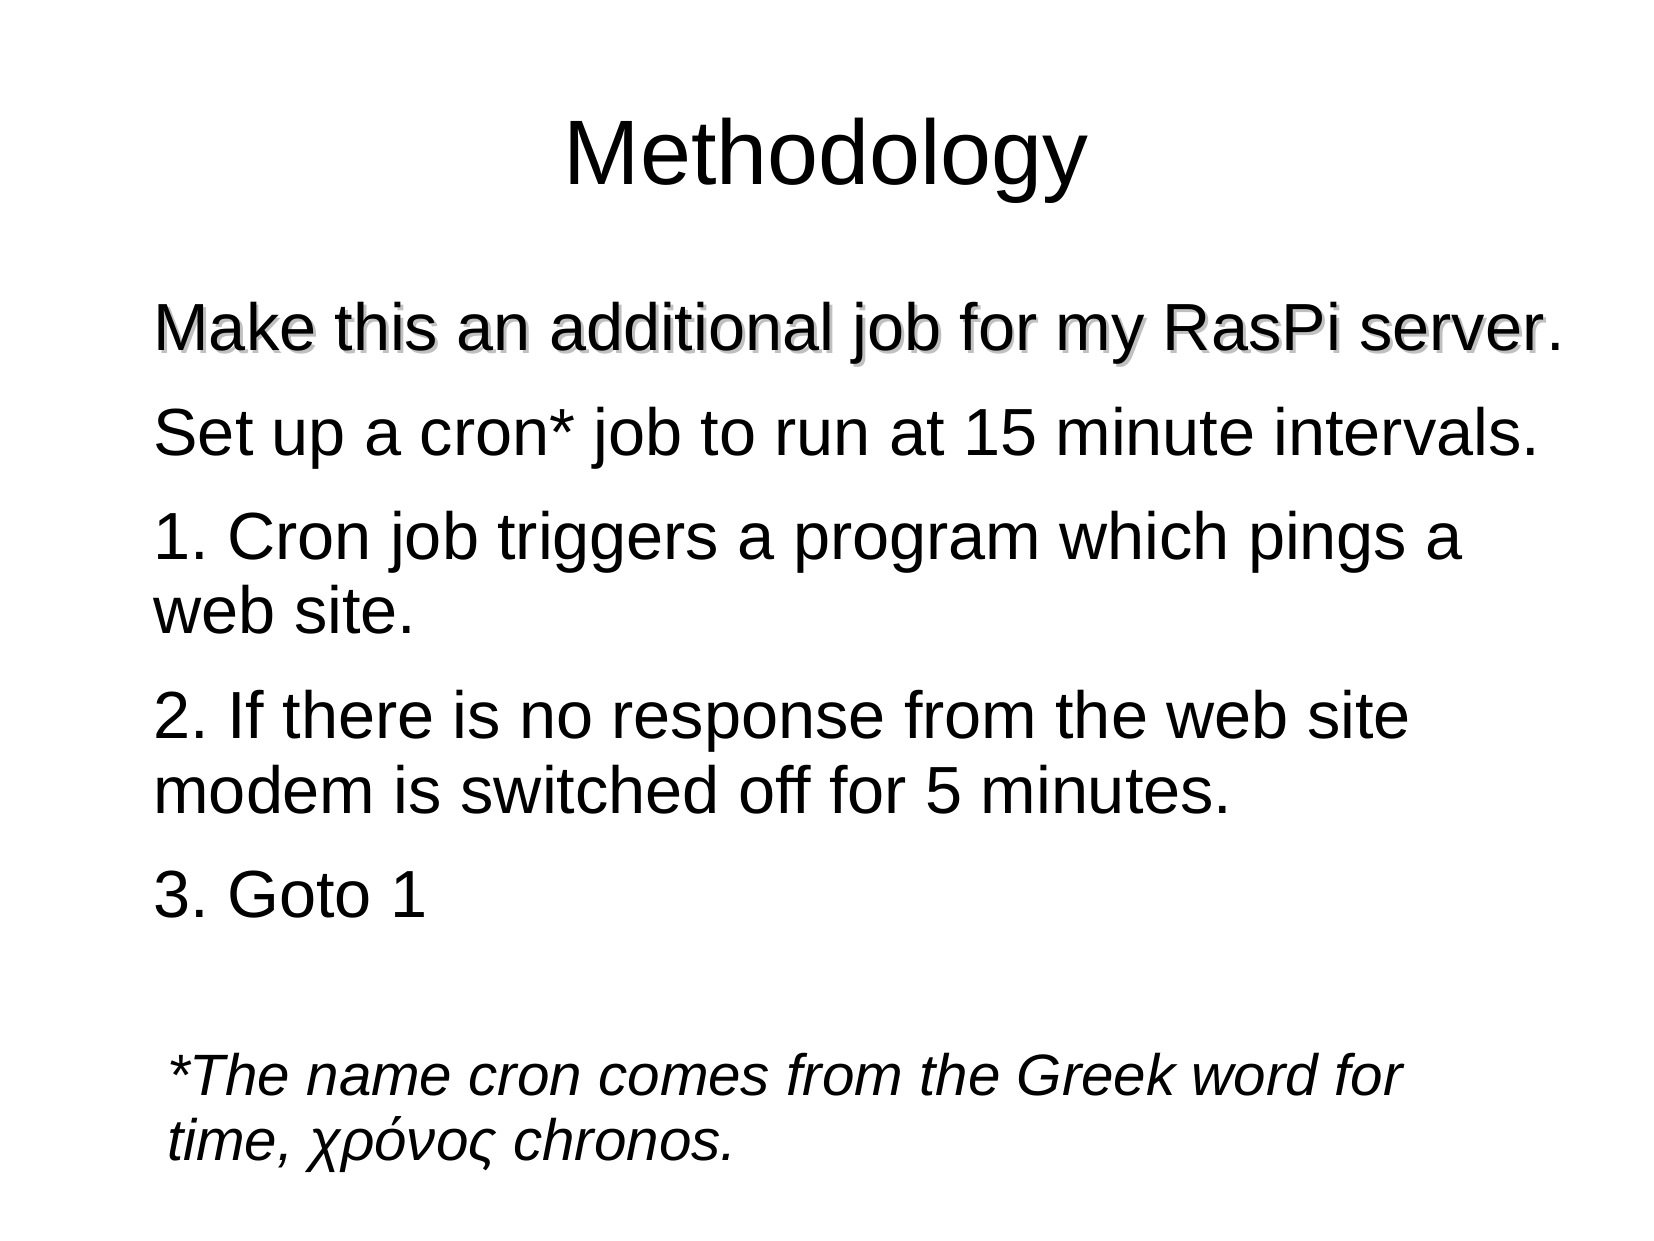

# Methodology
Make this an additional job for my RasPi server.
Set up a cron* job to run at 15 minute intervals.
1. Cron job triggers a program which pings a web site.
2. If there is no response from the web site modem is switched off for 5 minutes.
3. Goto 1
*The name cron comes from the Greek word for time, χρόνος chronos.